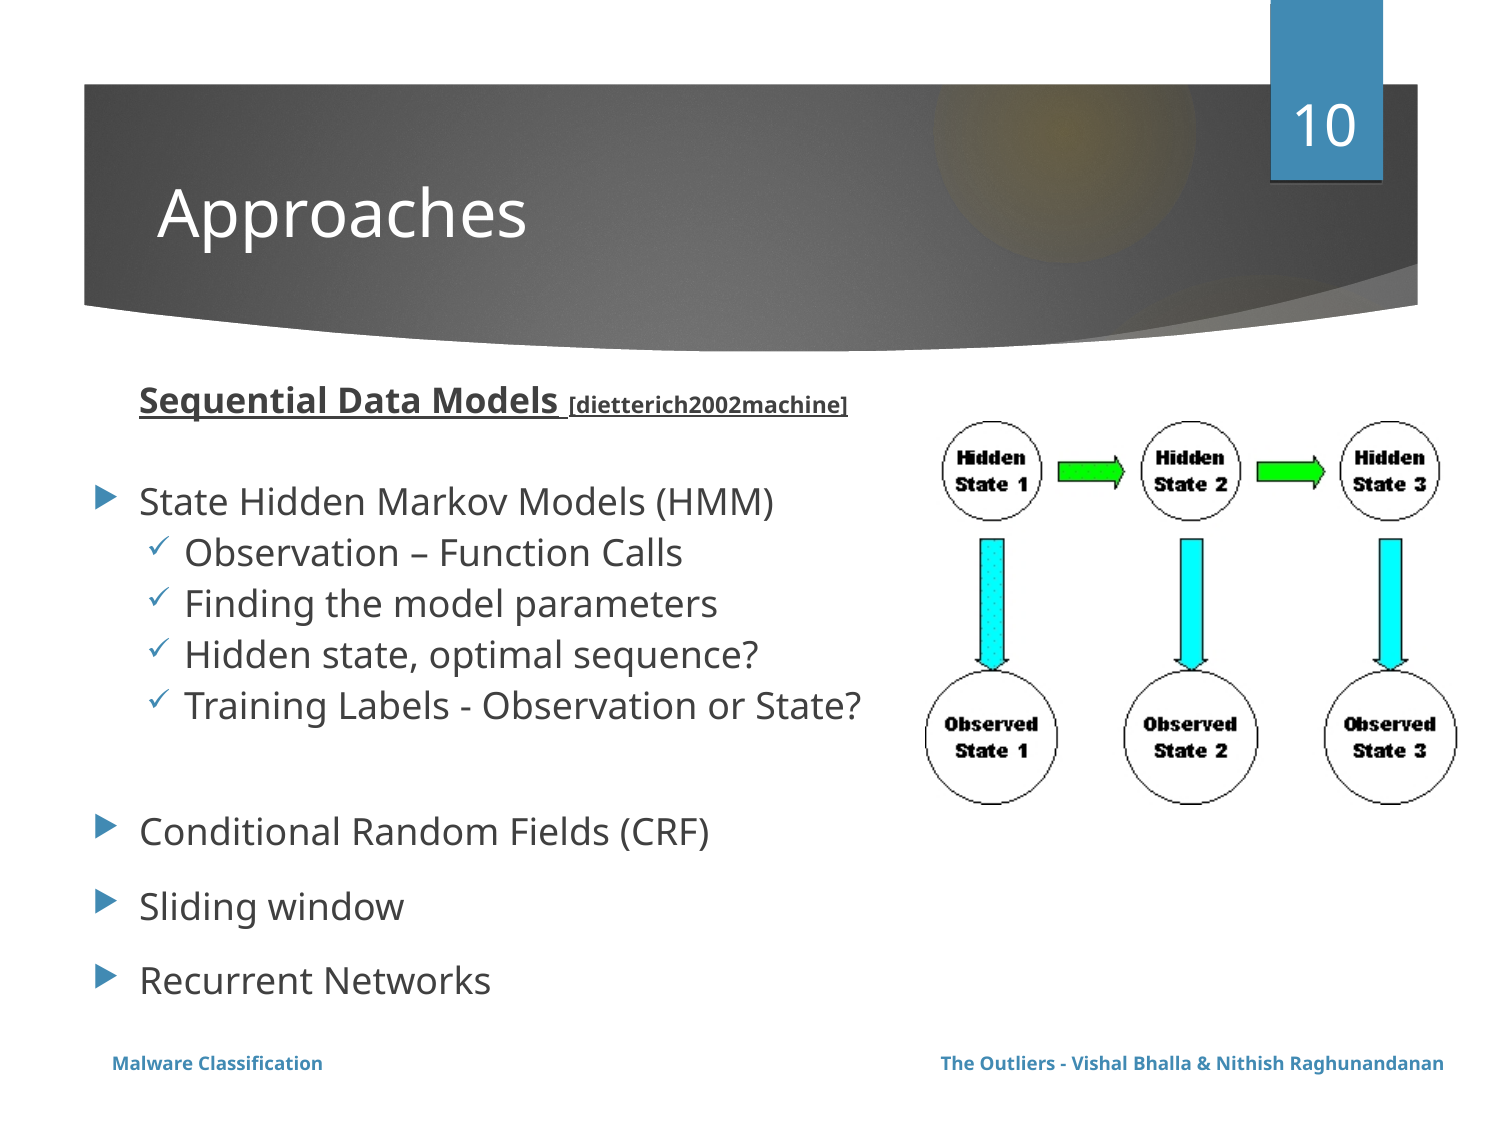

# Approaches
Sequential Data Models [dietterich2002machine]
State Hidden Markov Models (HMM)
Observation – Function Calls
Finding the model parameters
Hidden state, optimal sequence?
Training Labels - Observation or State?
Conditional Random Fields (CRF)
Sliding window
Recurrent Networks
The Outliers - Vishal Bhalla & Nithish Raghunandanan
Malware Classification